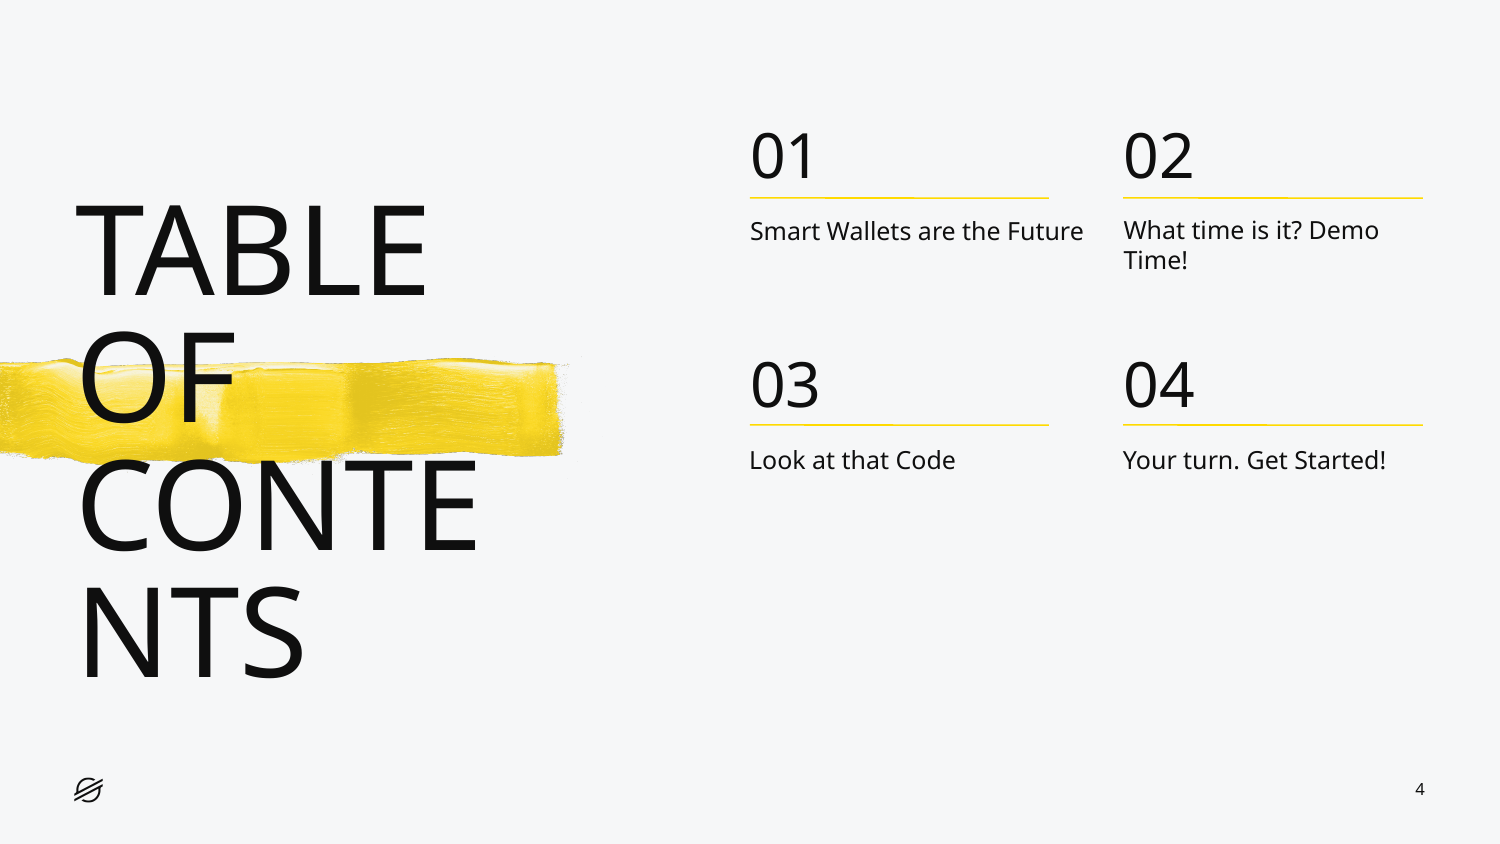

01
02
TABLE OF CONTENTS
Smart Wallets are the Future
What time is it? Demo Time!
03
04
Look at that Code
Your turn. Get Started!